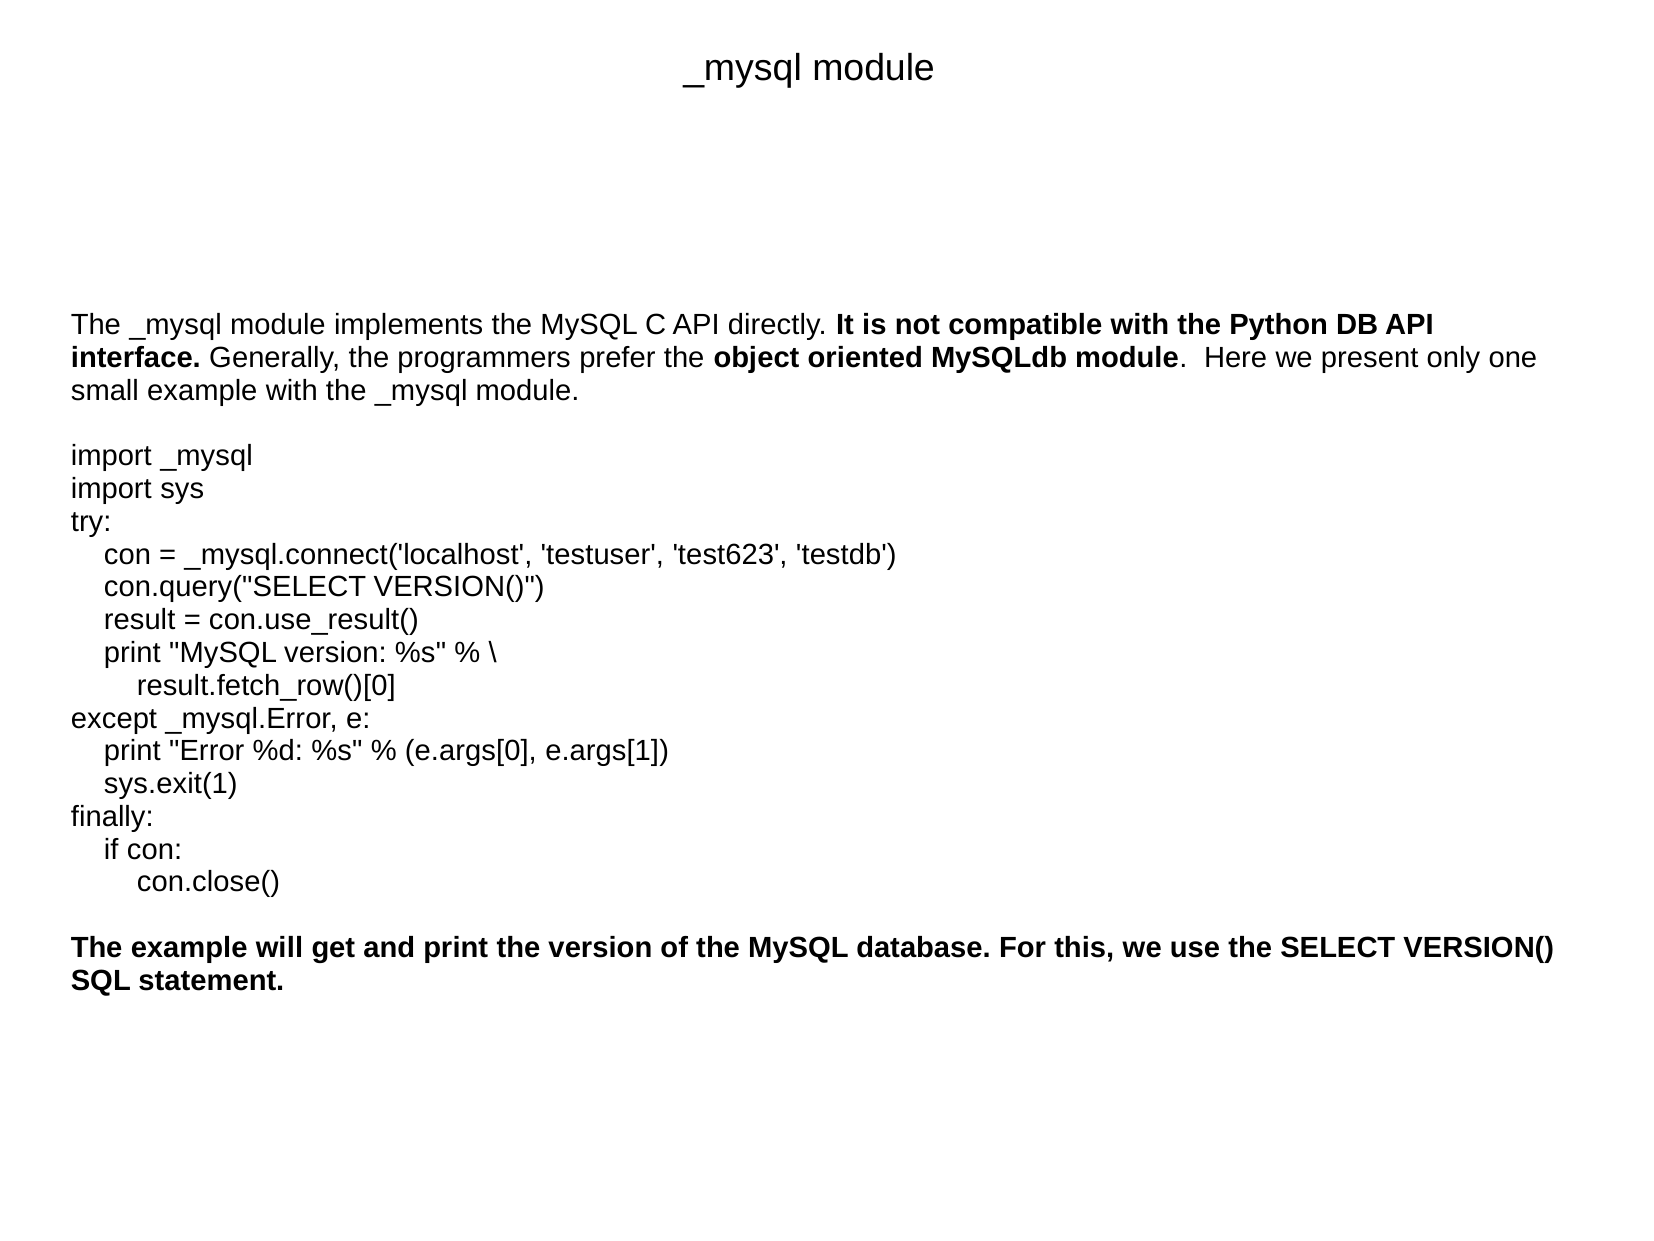

# _mysql module
The _mysql module implements the MySQL C API directly. It is not compatible with the Python DB API interface. Generally, the programmers prefer the object oriented MySQLdb module. Here we present only one small example with the _mysql module.
import _mysql
import sys
try:
 con = _mysql.connect('localhost', 'testuser', 'test623', 'testdb')
 con.query("SELECT VERSION()")
 result = con.use_result()
 print "MySQL version: %s" % \
 result.fetch_row()[0]
except _mysql.Error, e:
 print "Error %d: %s" % (e.args[0], e.args[1])
 sys.exit(1)
finally:
 if con:
 con.close()
The example will get and print the version of the MySQL database. For this, we use the SELECT VERSION() SQL statement.